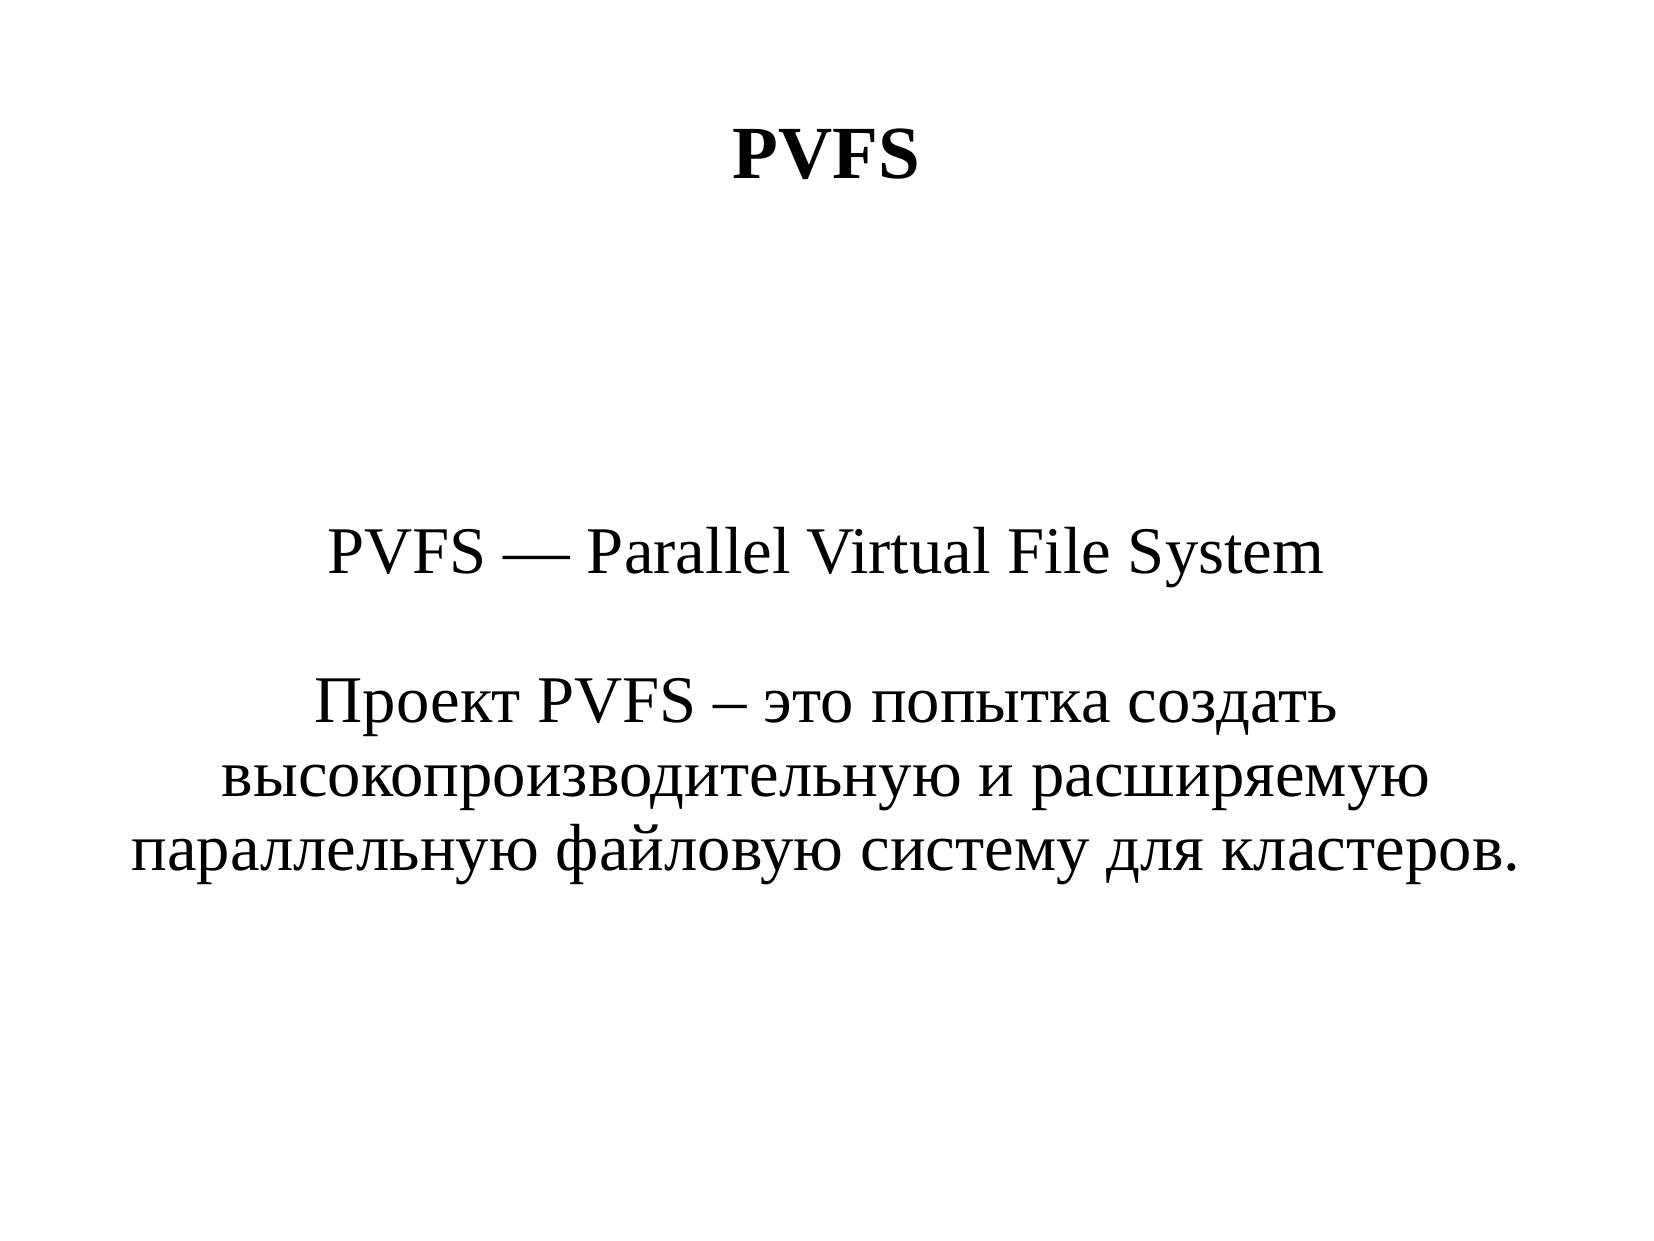

# PVFS
PVFS — Parallel Virtual File System
Проект PVFS – это попытка создать высокопроизводительную и расширяемую параллельную файловую систему для кластеров.